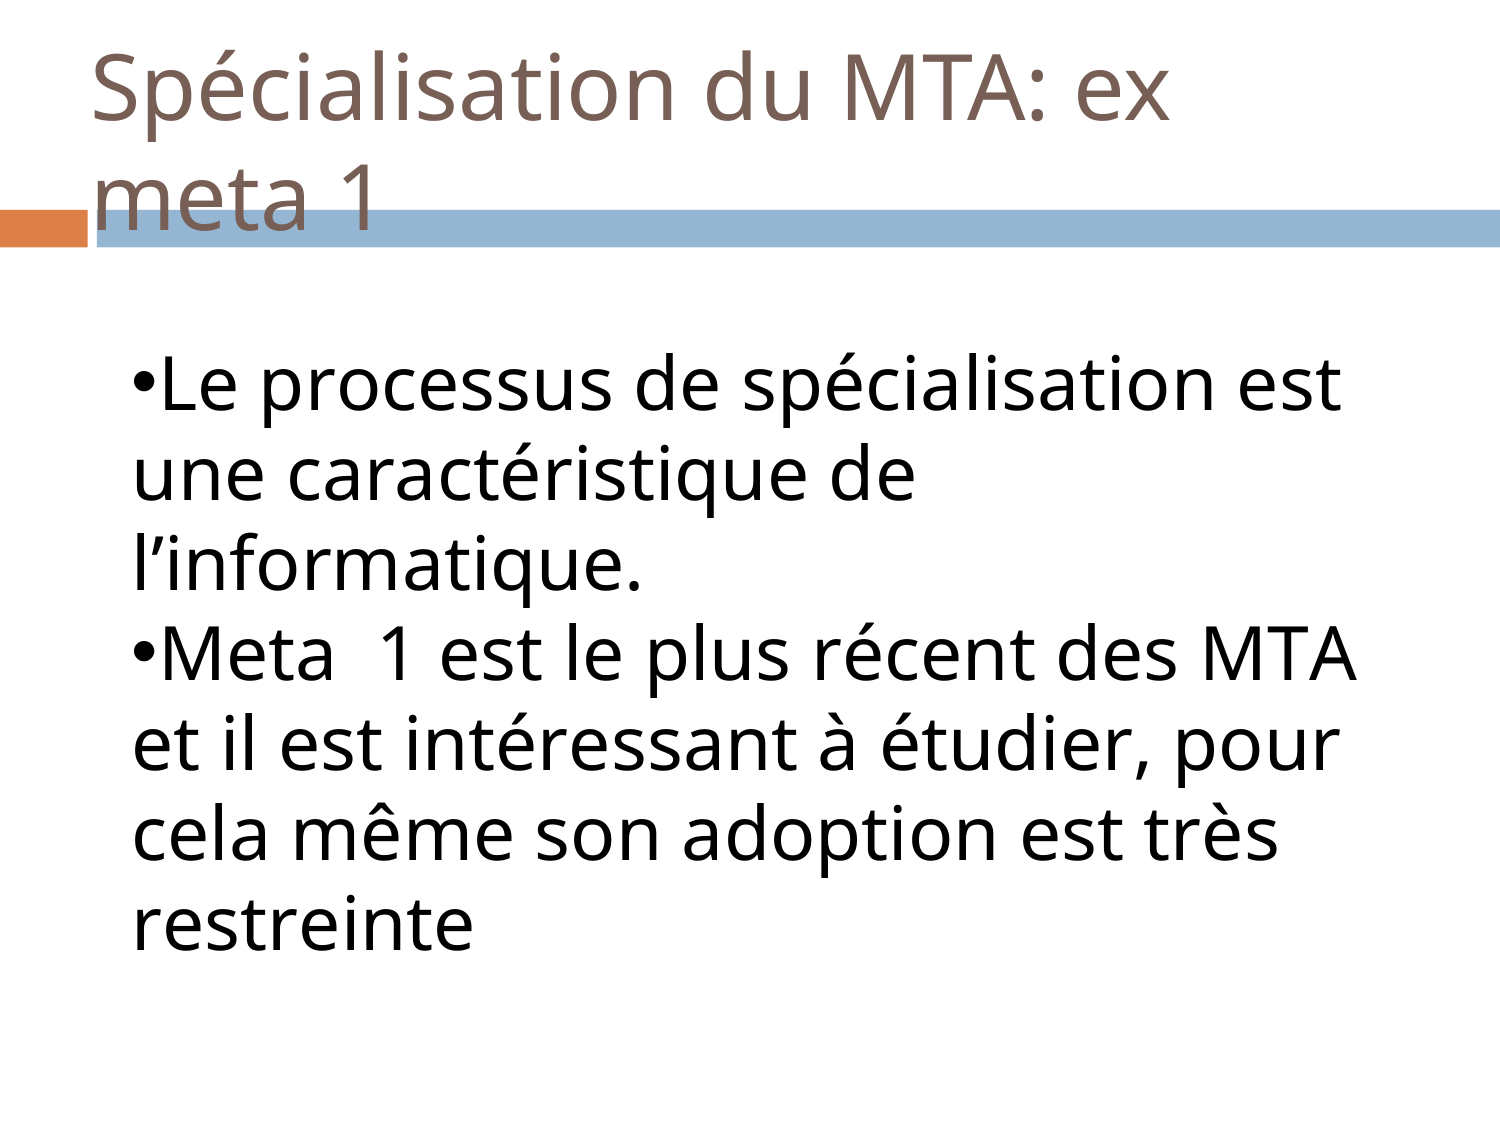

# Spécialisation du MTA: ex meta 1
Le processus de spécialisation est une caractéristique de l’informatique.
Meta 1 est le plus récent des MTA et il est intéressant à étudier, pour cela même son adoption est très restreinte